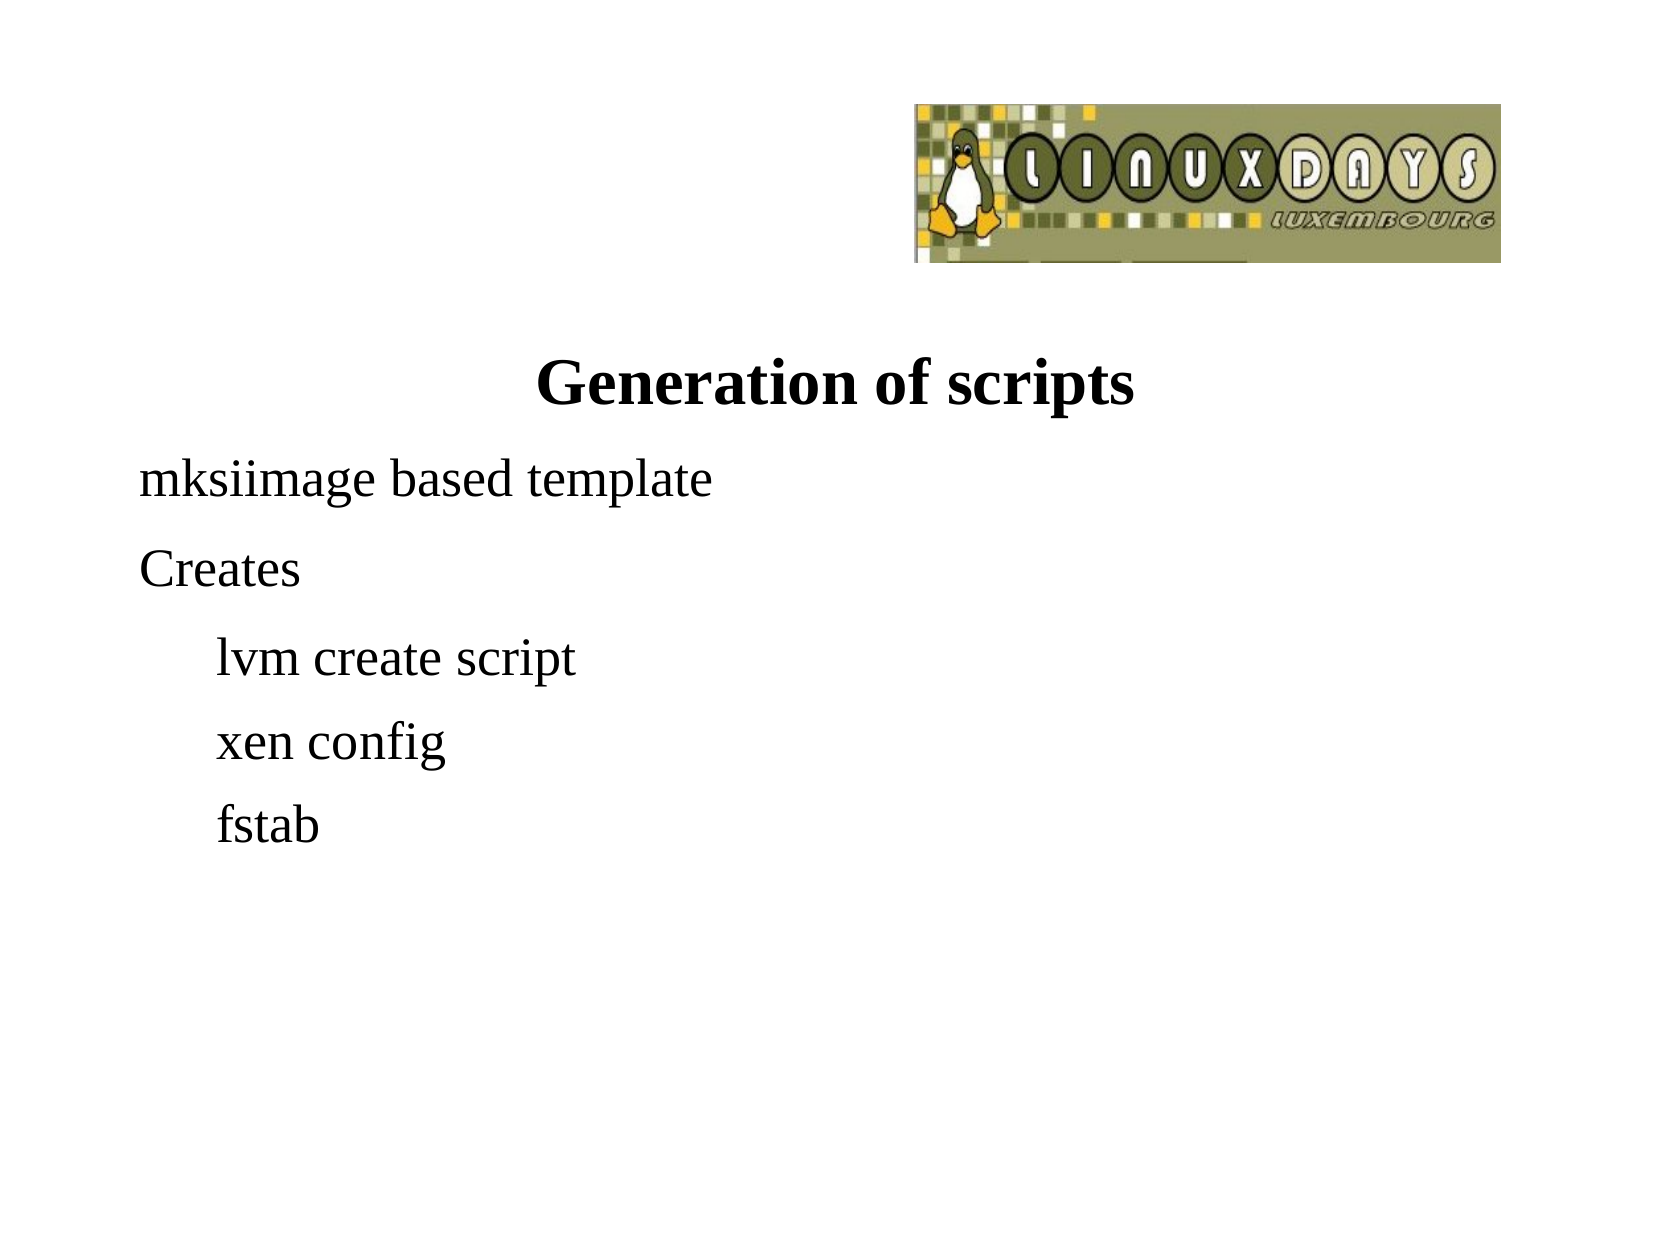

#
Generation of scripts
mksiimage based template
Creates
lvm create script
xen config
fstab